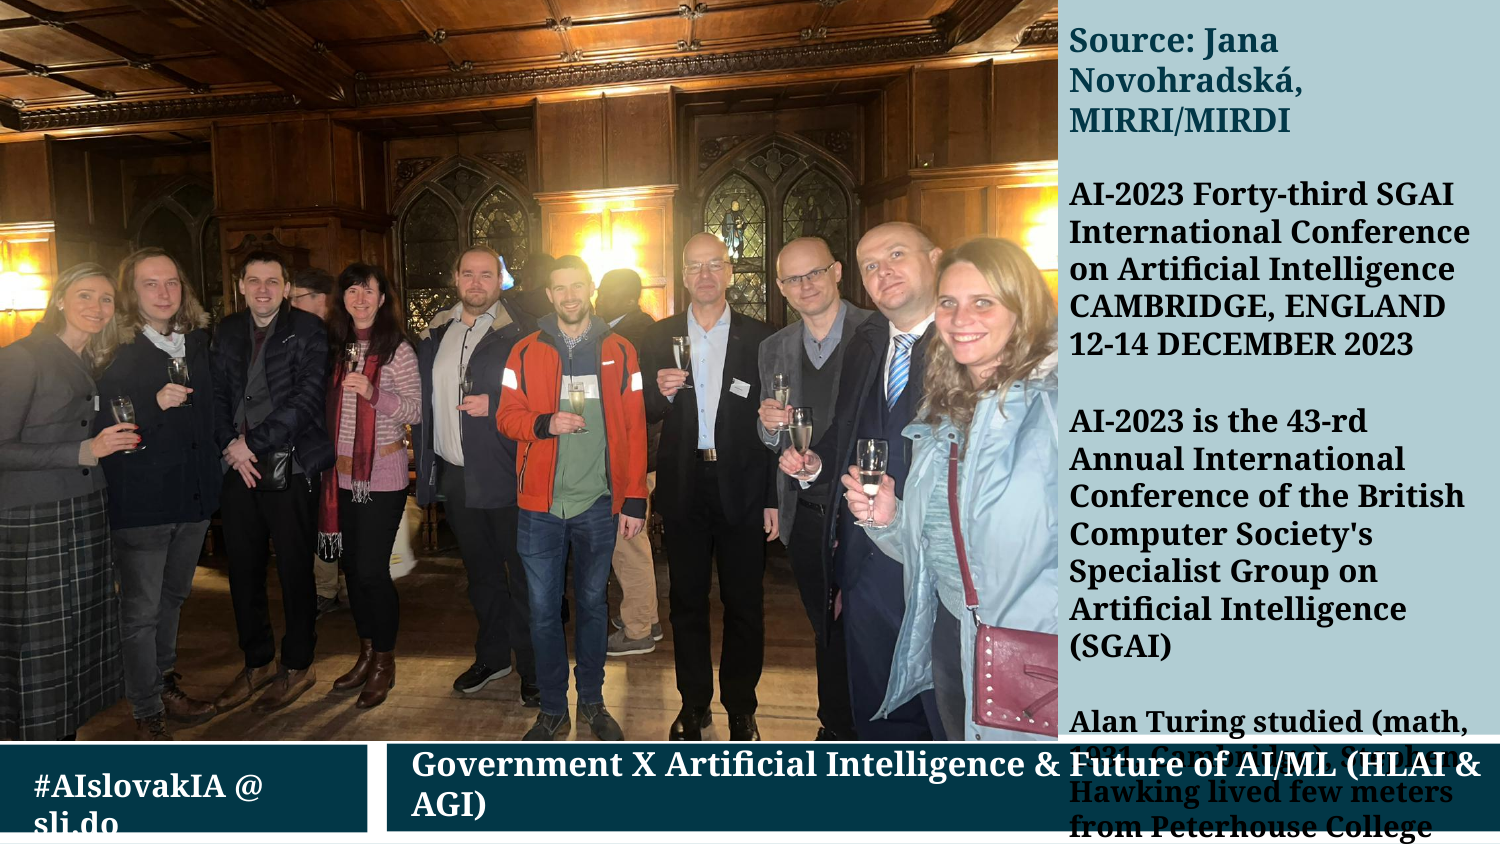

(xAI) English Exam (translation/Slovak)
Source: Jana Novohradská, MIRRI/MIRDI
AI-2023 Forty-third SGAI International Conference on Artificial Intelligence
CAMBRIDGE, ENGLAND 12-14 DECEMBER 2023
AI-2023 is the 43-rd Annual International Conference of the British Computer Society's Specialist Group on Artificial Intelligence (SGAI)
Alan Turing studied (math, 1931, Cambridge), Stephen Hawking lived few meters from Peterhouse College
Government X Artificial Intelligence & Future of AI/ML (HLAI & AGI)
#AIslovakIA @ sli.do